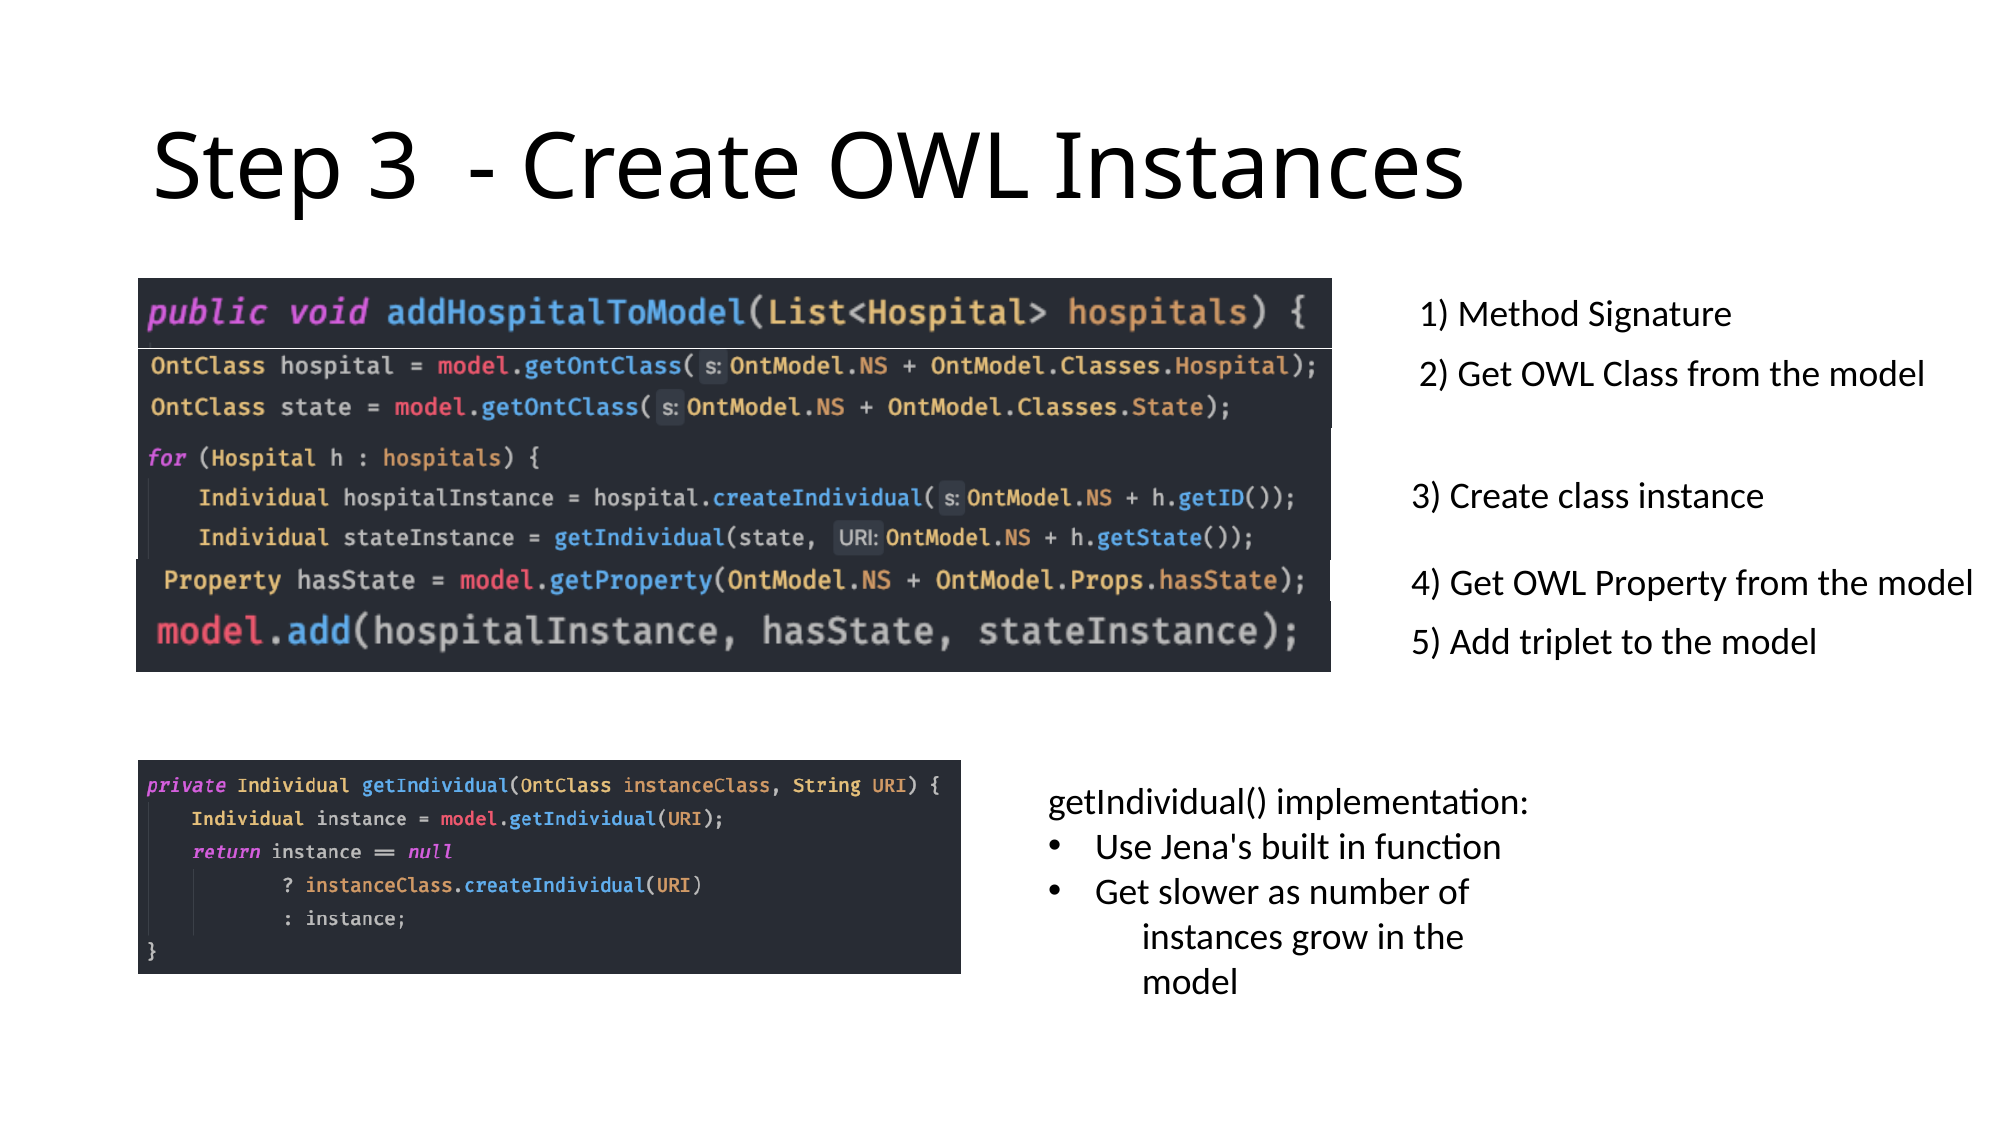

# Step 3  - Create OWL Instances
1) Method Signature
2) Get OWL Class from the model
3) Create class instance
4) Get OWL Property from the model
5) Add triplet to the model
getIndividual() implementation:
Use Jena's built in function
Get slower as number of instances grow in the model